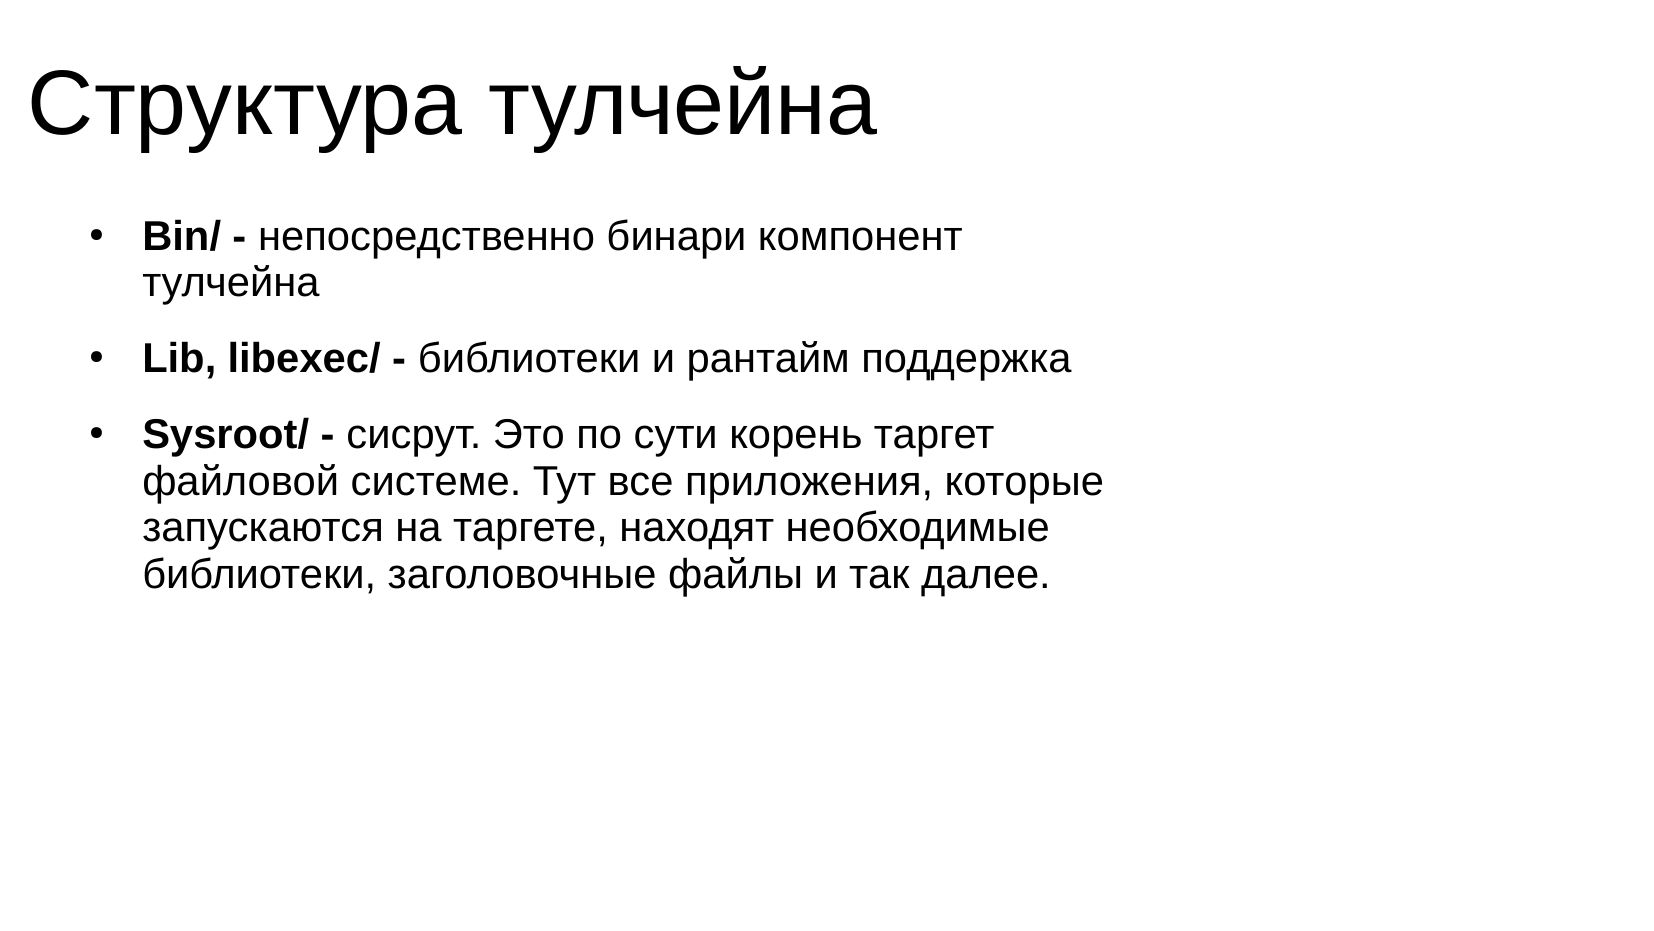

# Структура тулчейна
Bin/ - непосредственно бинари компонент тулчейна
Lib, libexec/ - библиотеки и рантайм поддержка
Sysroot/ - сисрут. Это по сути корень таргет файловой системе. Тут все приложения, которые запускаются на таргете, находят необходимые библиотеки, заголовочные файлы и так далее.